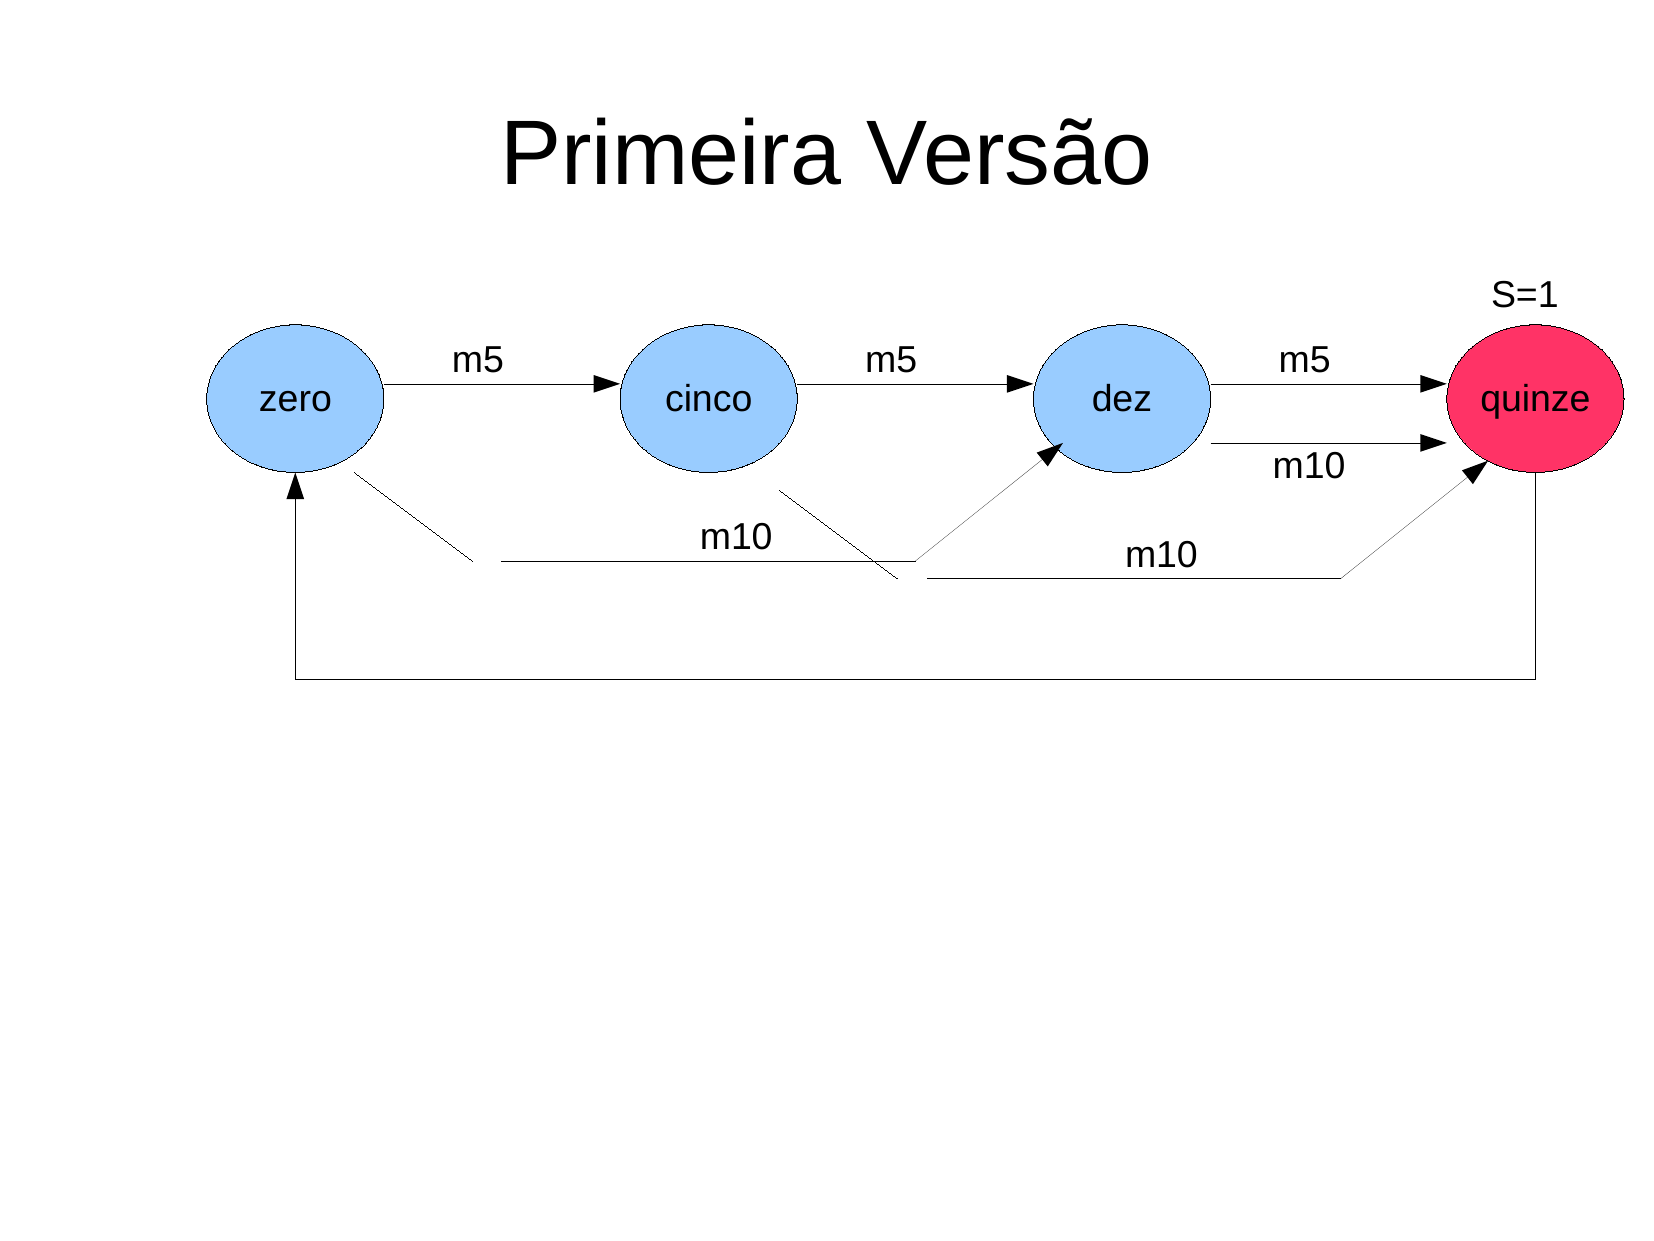

# Primeira Versão
S=1
zero
cinco
dez
quinze
m5
m5
m5
m10
m10
m10